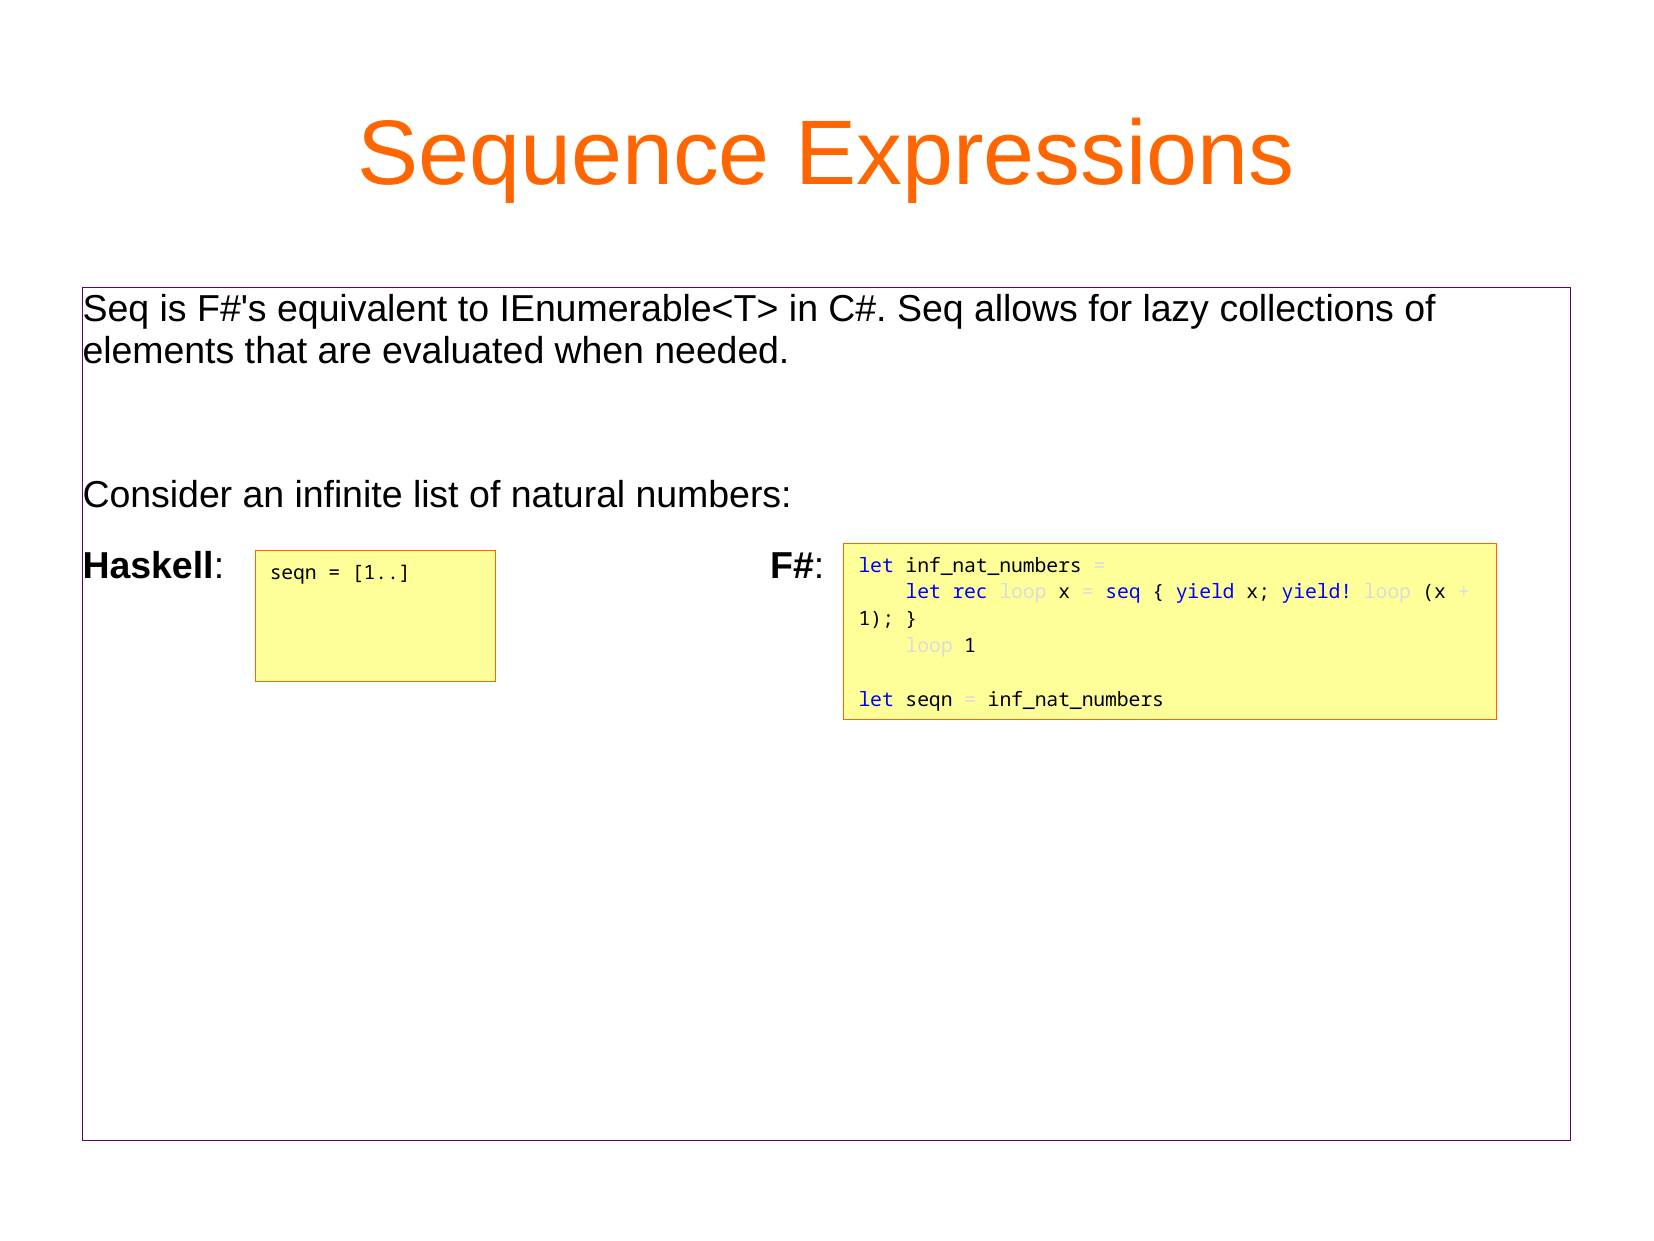

# Sequence Expressions
Seq is F#'s equivalent to IEnumerable<T> in C#. Seq allows for lazy collections of elements that are evaluated when needed.
Consider an infinite list of natural numbers:
Haskell: F#:
let inf_nat_numbers =
 let rec loop x = seq { yield x; yield! loop (x + 1); }
 loop 1
let seqn = inf_nat_numbers
seqn = [1..]